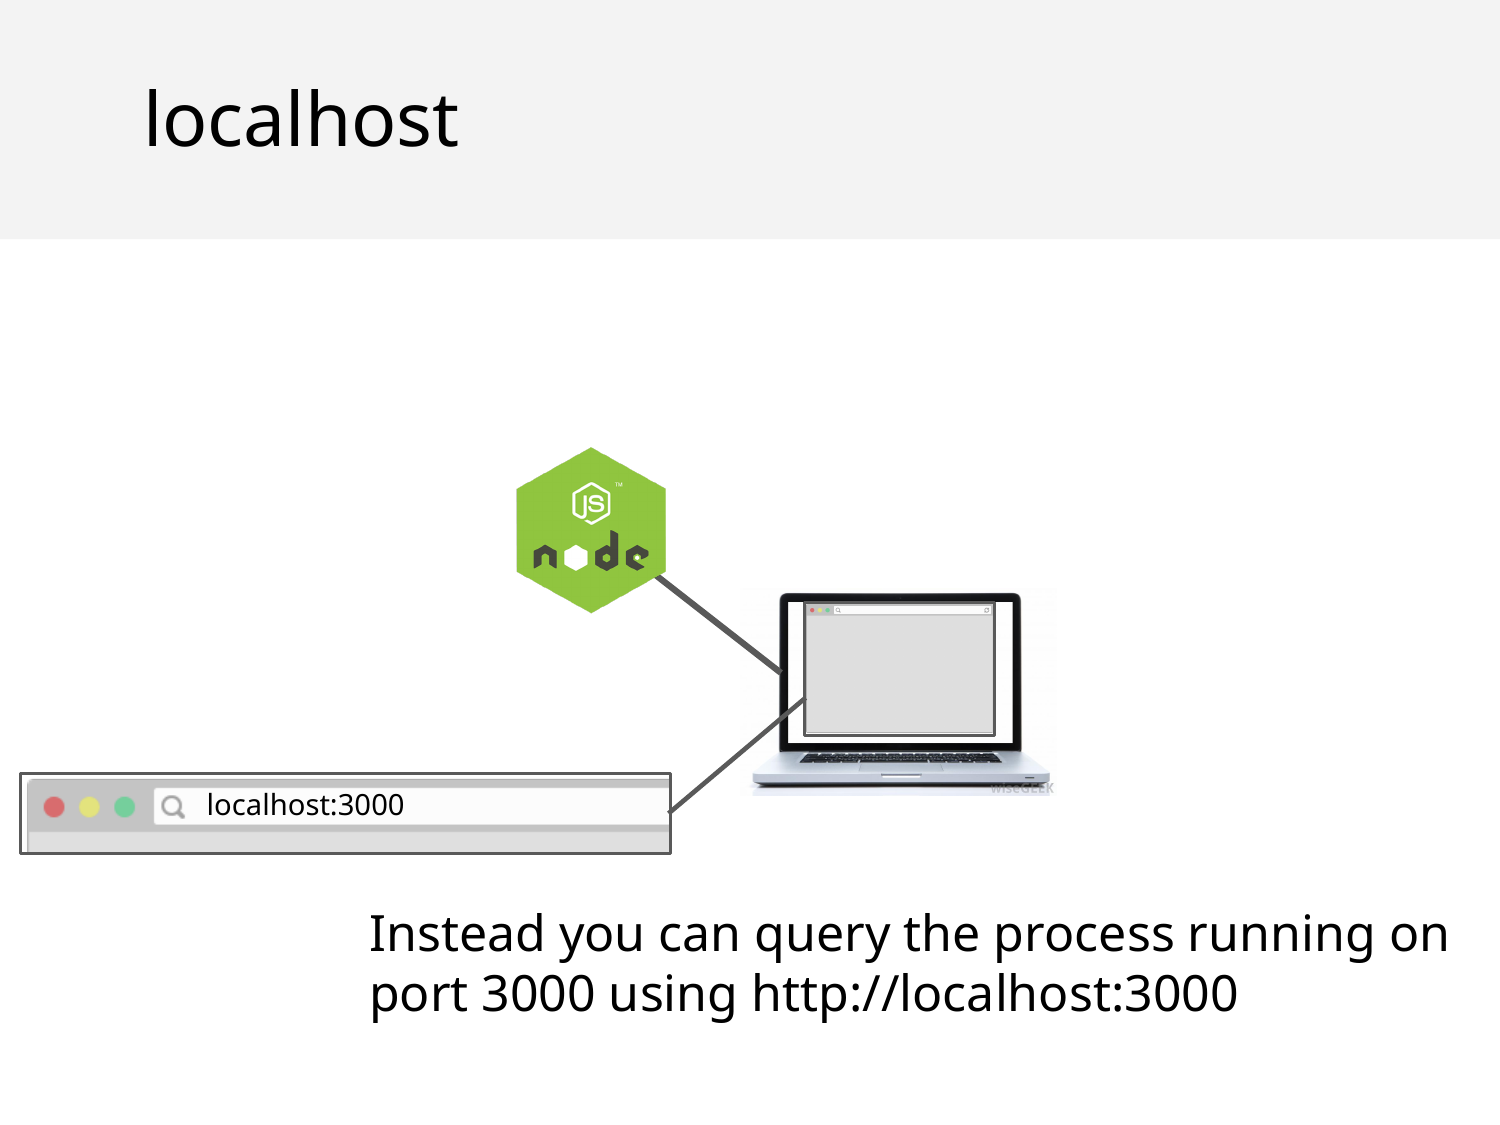

# localhost
localhost:3000
Instead you can query the process running on port 3000 using http://localhost:3000